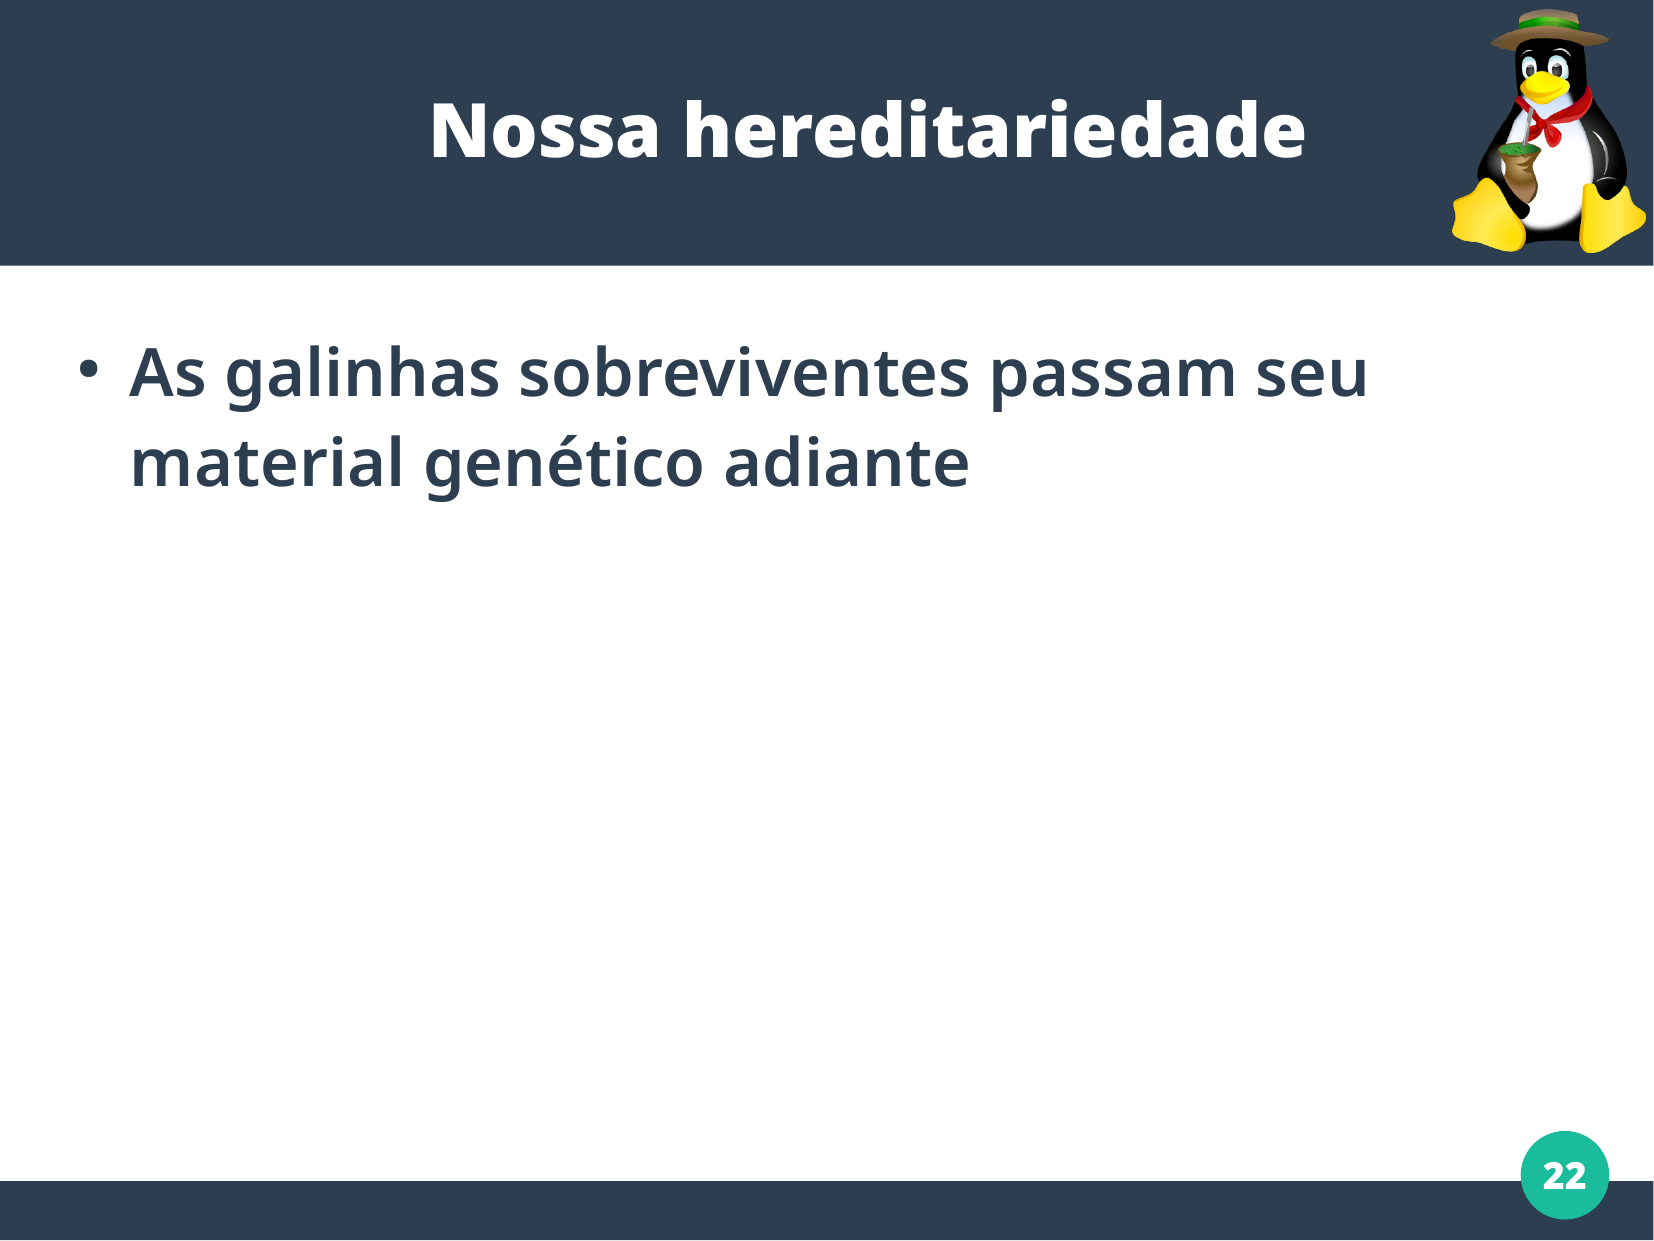

# Nossa hereditariedade
As galinhas sobreviventes passam seu material genético adiante
22